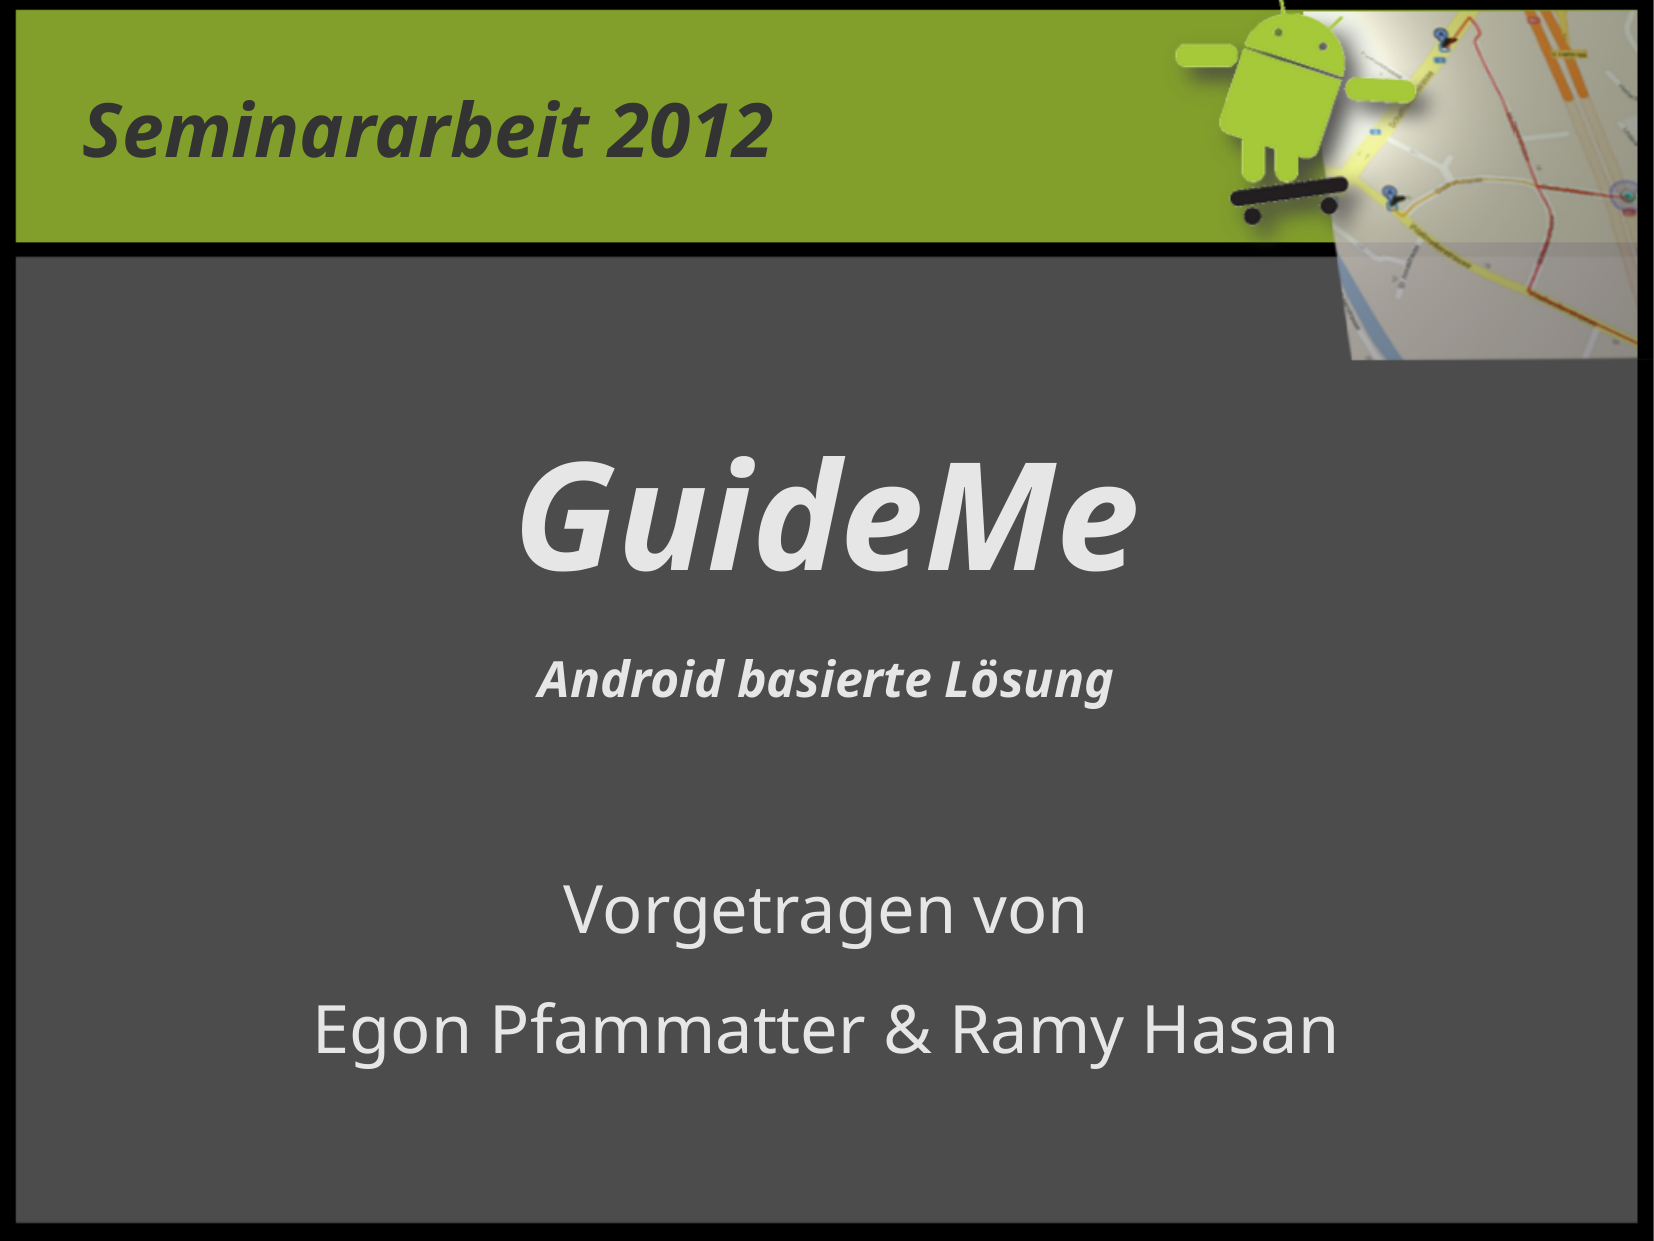

# Seminararbeit 2012
GuideMe
Android basierte Lösung
Vorgetragen von
Egon Pfammatter & Ramy Hasan